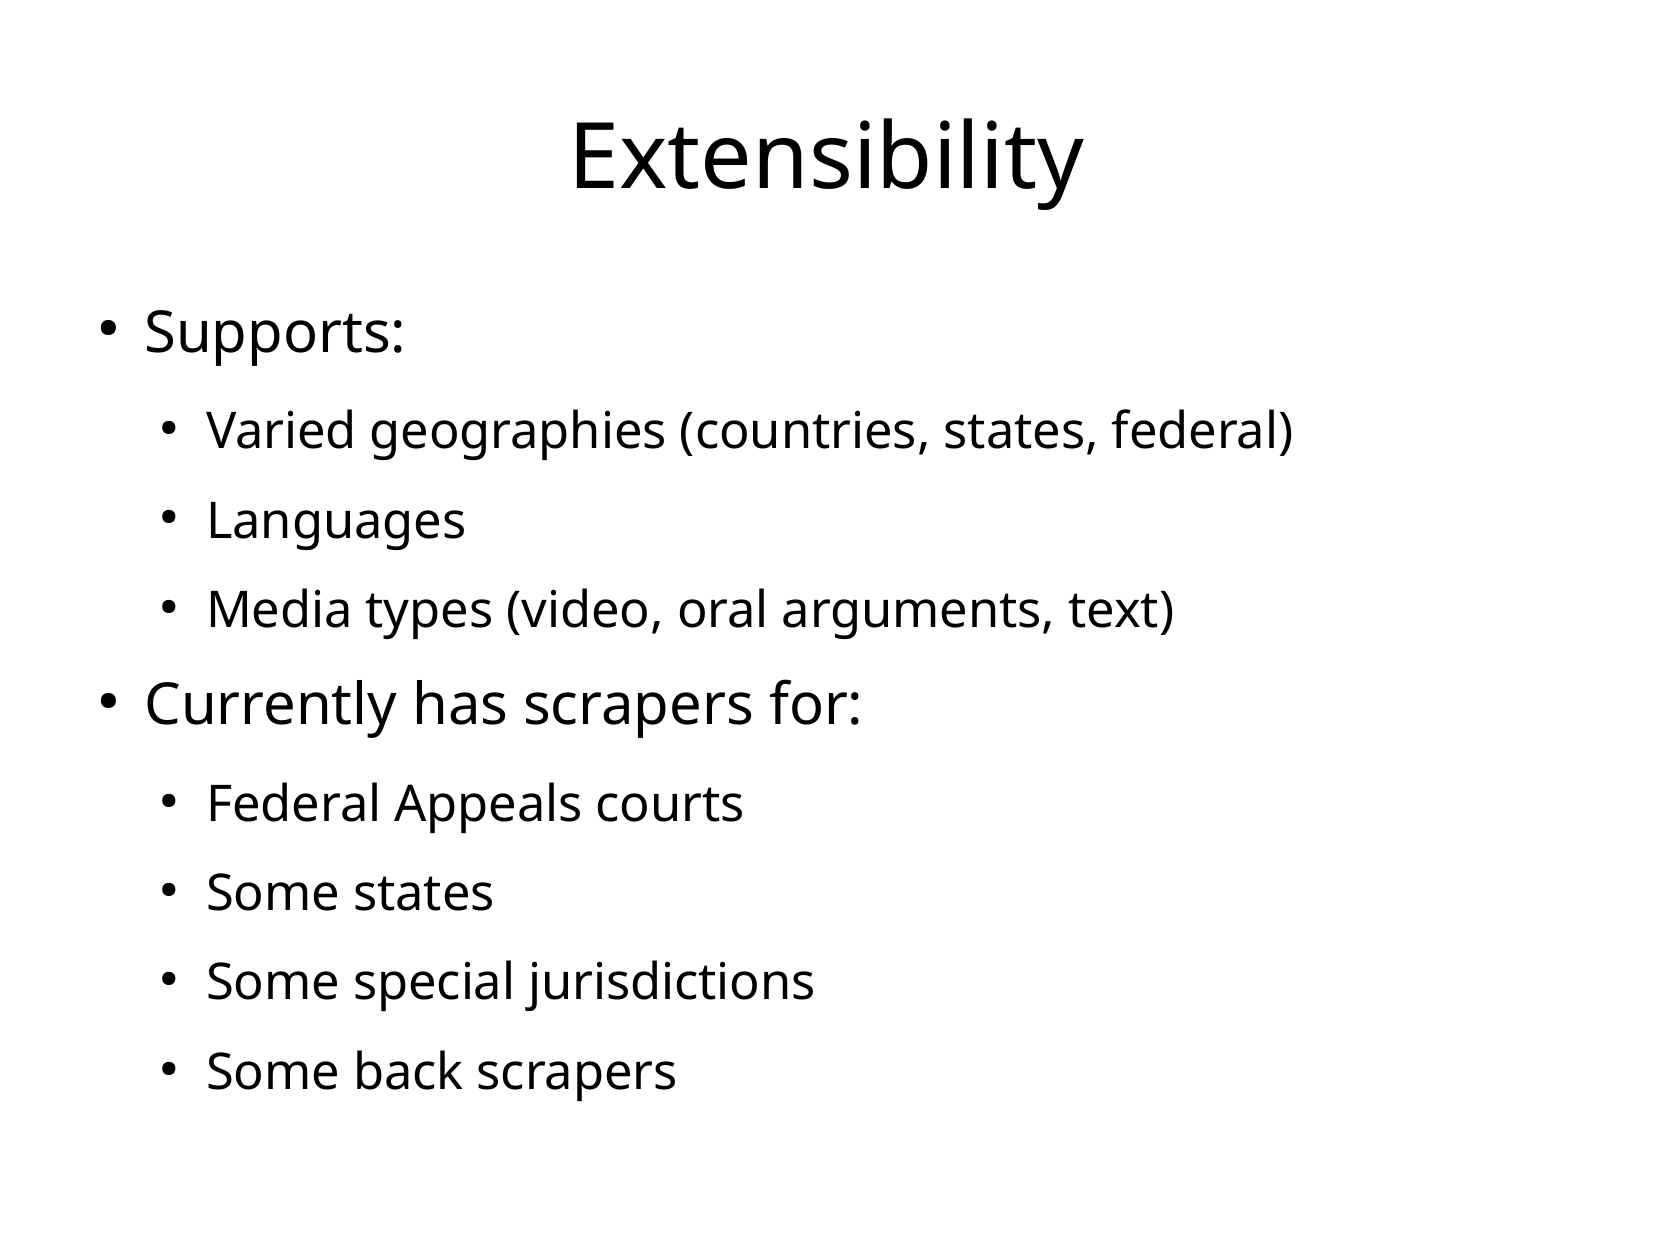

# Extensibility
Supports:
Varied geographies (countries, states, federal)
Languages
Media types (video, oral arguments, text)
Currently has scrapers for:
Federal Appeals courts
Some states
Some special jurisdictions
Some back scrapers